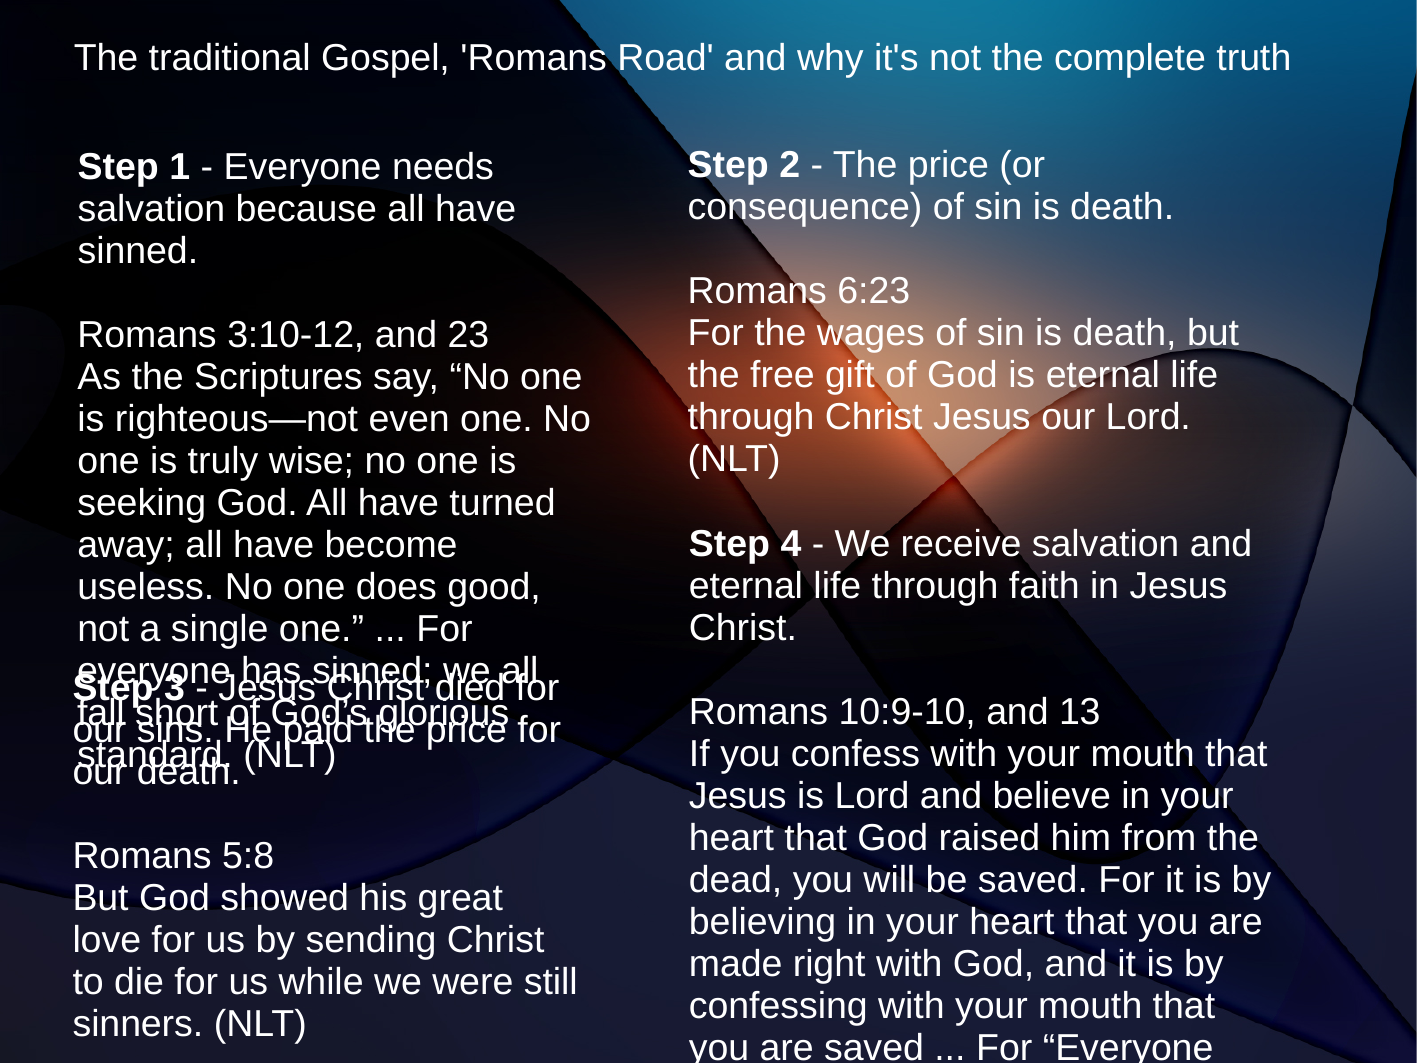

The traditional Gospel, 'Romans Road' and why it's not the complete truth
Step 2 - The price (or consequence) of sin is death.
Romans 6:23
For the wages of sin is death, but the free gift of God is eternal life through Christ Jesus our Lord. (NLT)
Step 1 - Everyone needs salvation because all have sinned.
Romans 3:10-12, and 23
As the Scriptures say, “No one is righteous—not even one. No one is truly wise; no one is seeking God. All have turned away; all have become useless. No one does good, not a single one.” ... For everyone has sinned; we all fall short of God’s glorious standard. (NLT)
Step 4 - We receive salvation and eternal life through faith in Jesus Christ.
Romans 10:9-10, and 13
If you confess with your mouth that Jesus is Lord and believe in your heart that God raised him from the dead, you will be saved. For it is by believing in your heart that you are made right with God, and it is by confessing with your mouth that you are saved ... For “Everyone who calls on the name of the Lord will be saved.” (NLT)
Step 3 - Jesus Christ died for our sins. He paid the price for our death.
Romans 5:8
But God showed his great love for us by sending Christ to die for us while we were still sinners. (NLT)